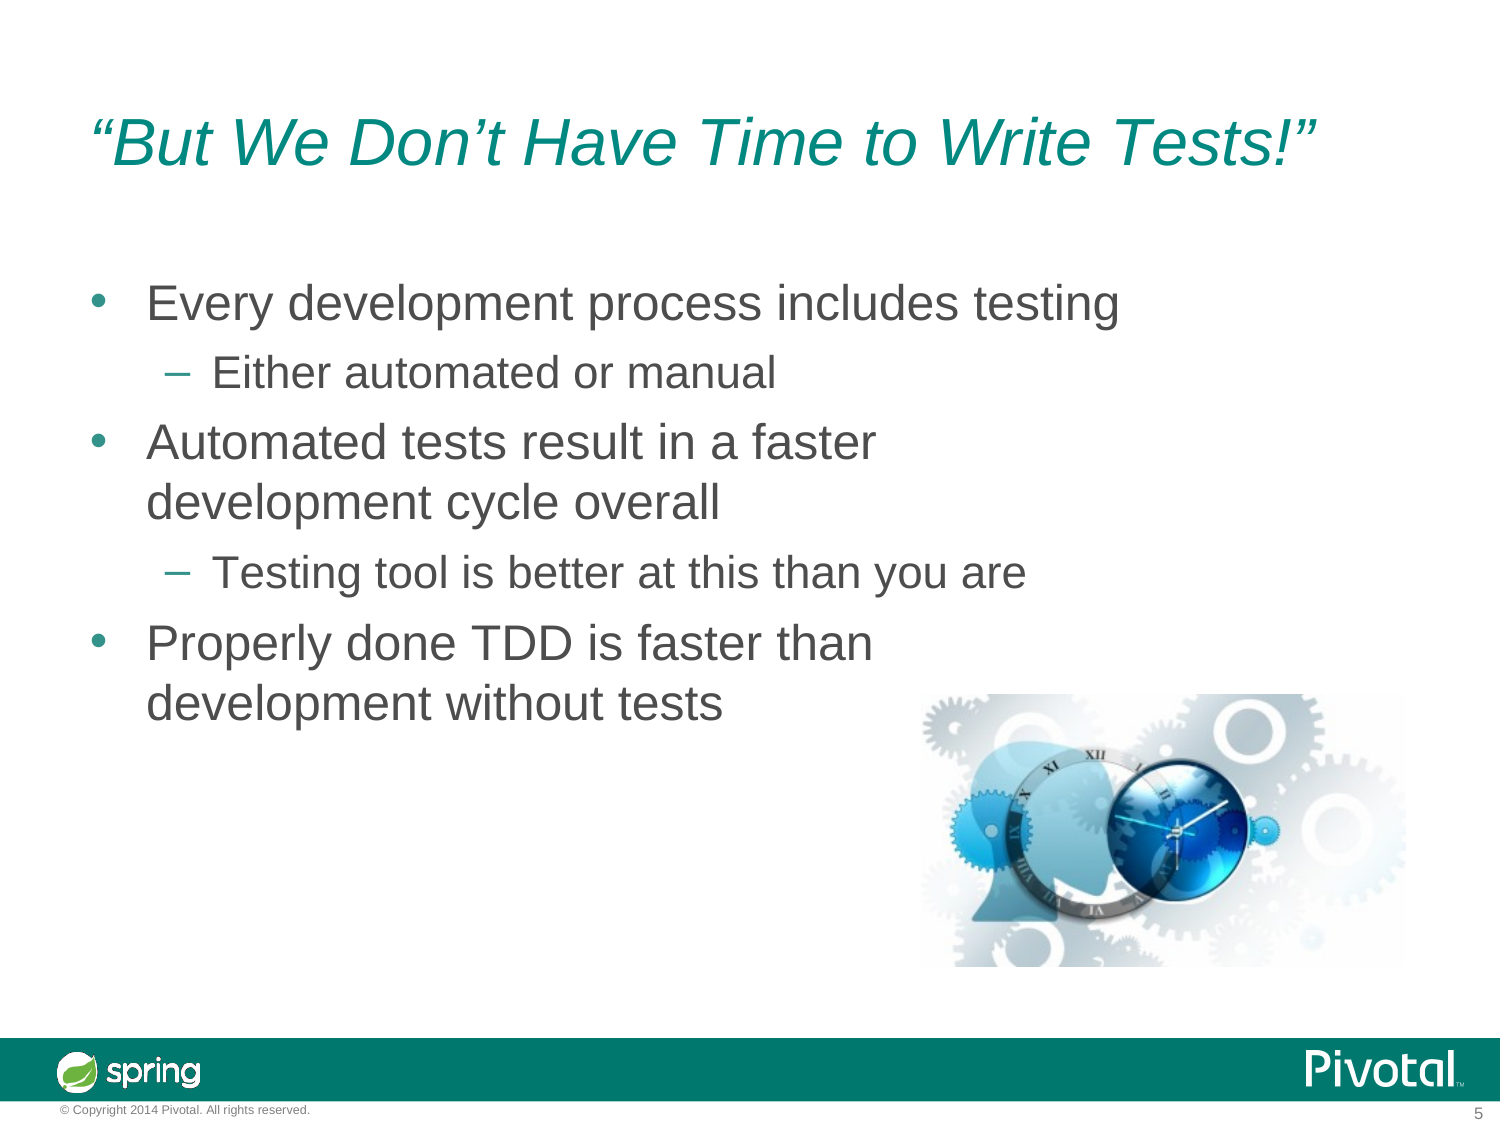

# “But We Don’t Have Time to Write Tests!”
Every development process includes testing
Either automated or manual
Automated tests result in a faster
development cycle overall
Testing tool is better at this than you are
Properly done TDD is faster than
development without tests